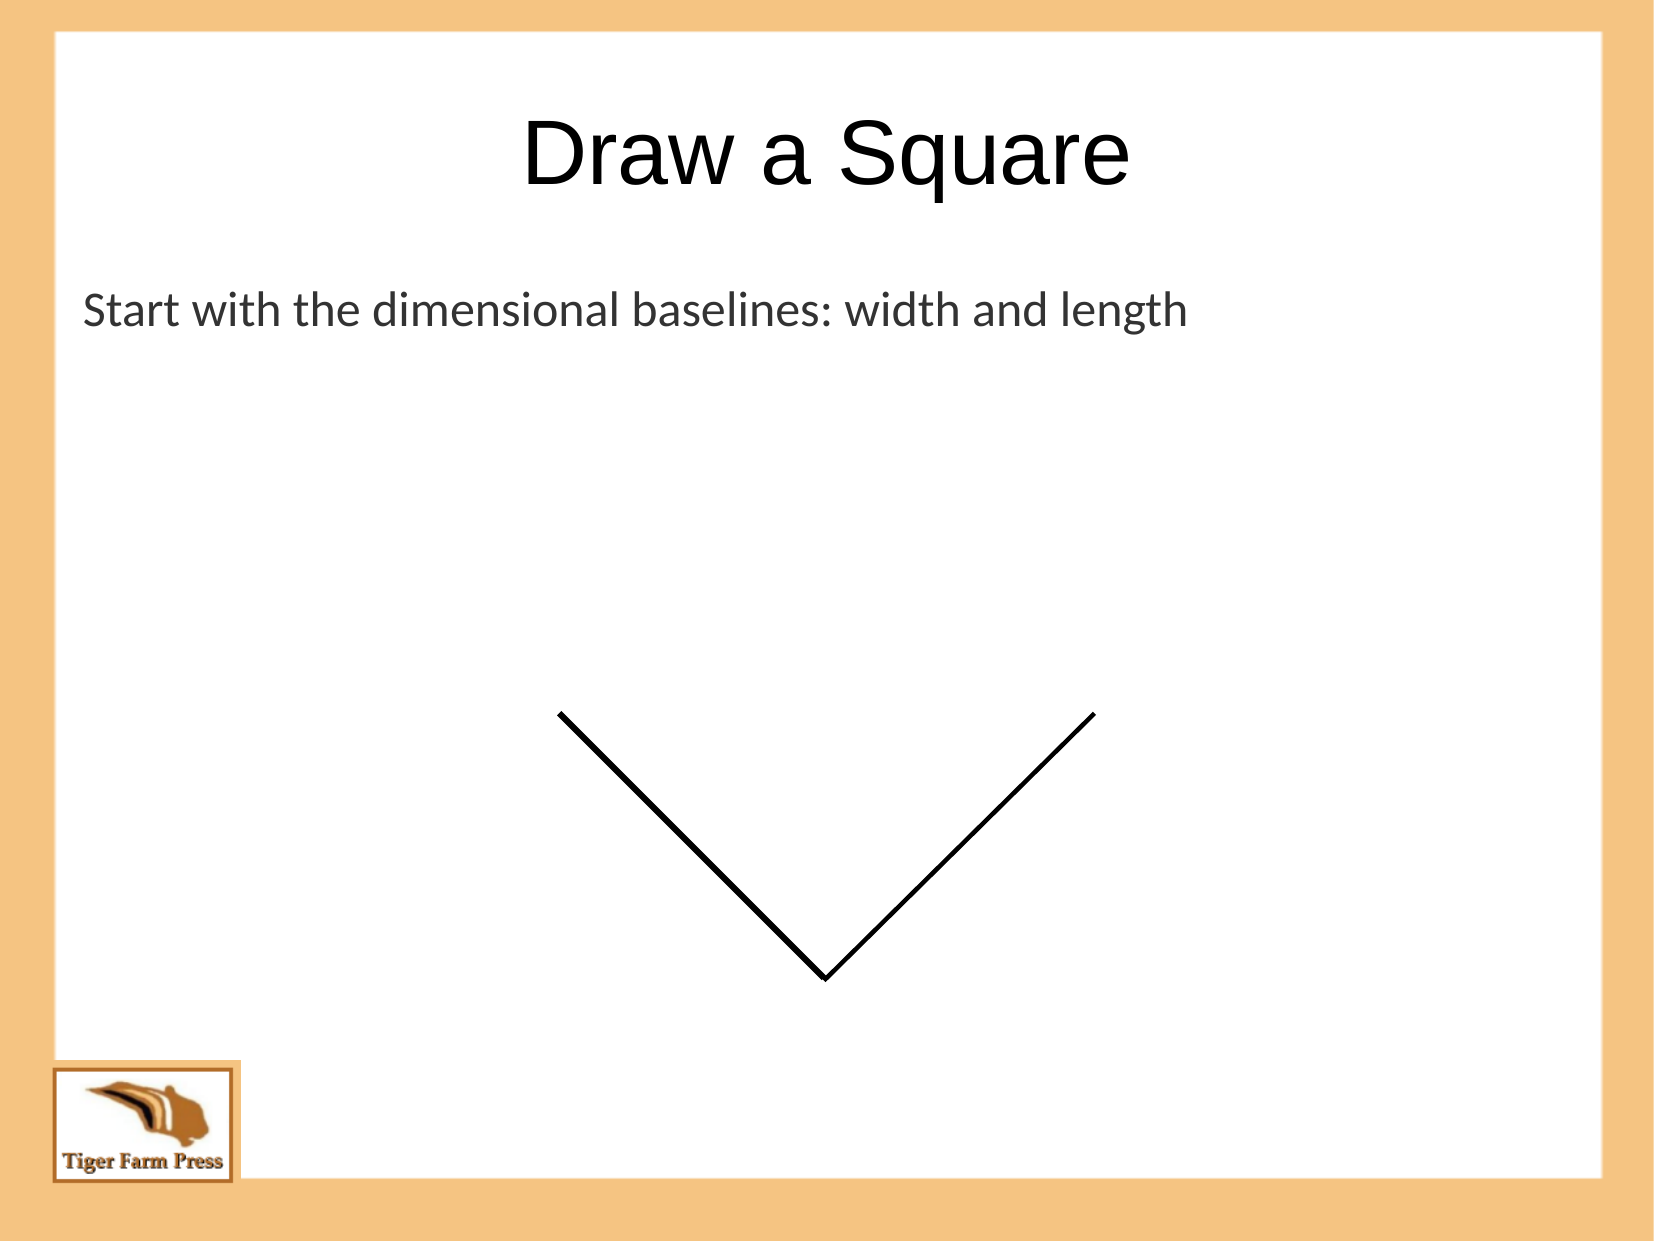

# Draw a Square
Start with the dimensional baselines: width and length